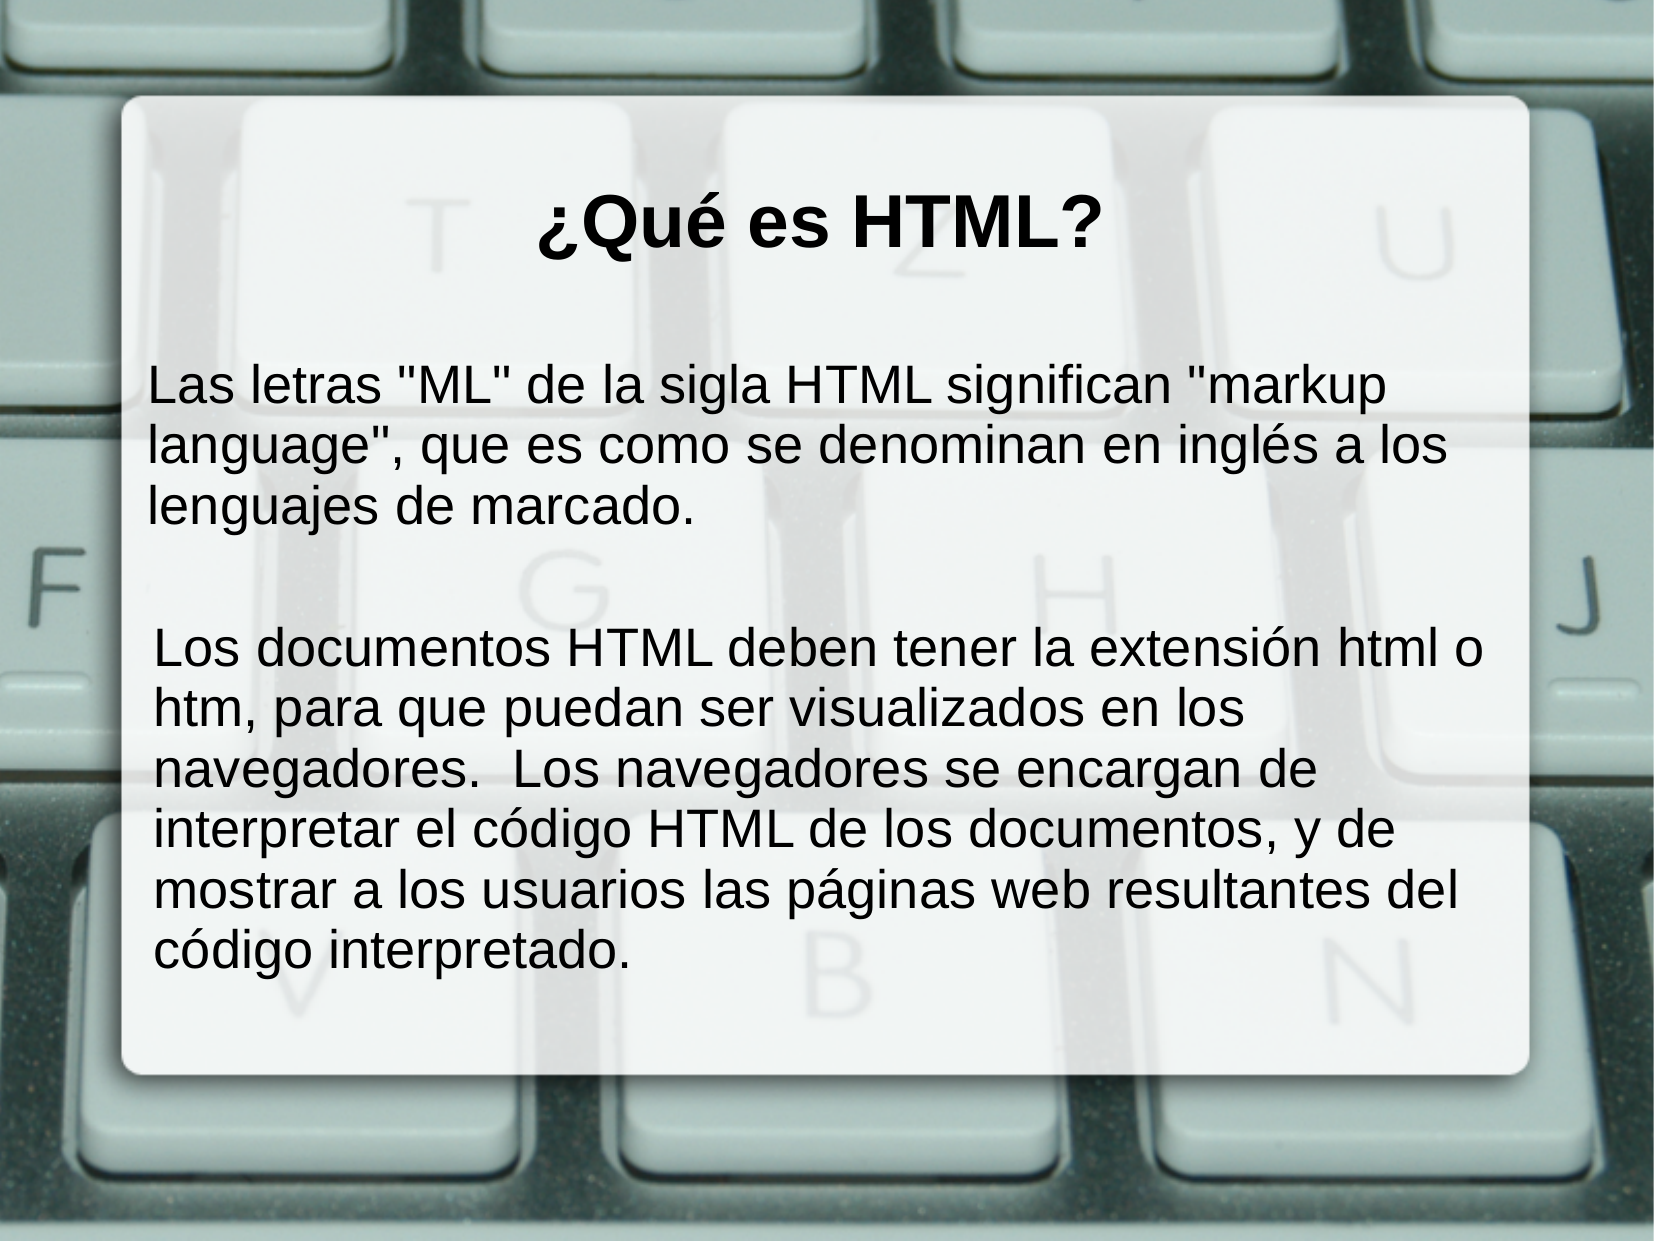

# ¿Qué es HTML?
Las letras "ML" de la sigla HTML significan "markup language", que es como se denominan en inglés a los lenguajes de marcado.
Los documentos HTML deben tener la extensión html o htm, para que puedan ser visualizados en los navegadores. Los navegadores se encargan de interpretar el código HTML de los documentos, y de mostrar a los usuarios las páginas web resultantes del código interpretado.